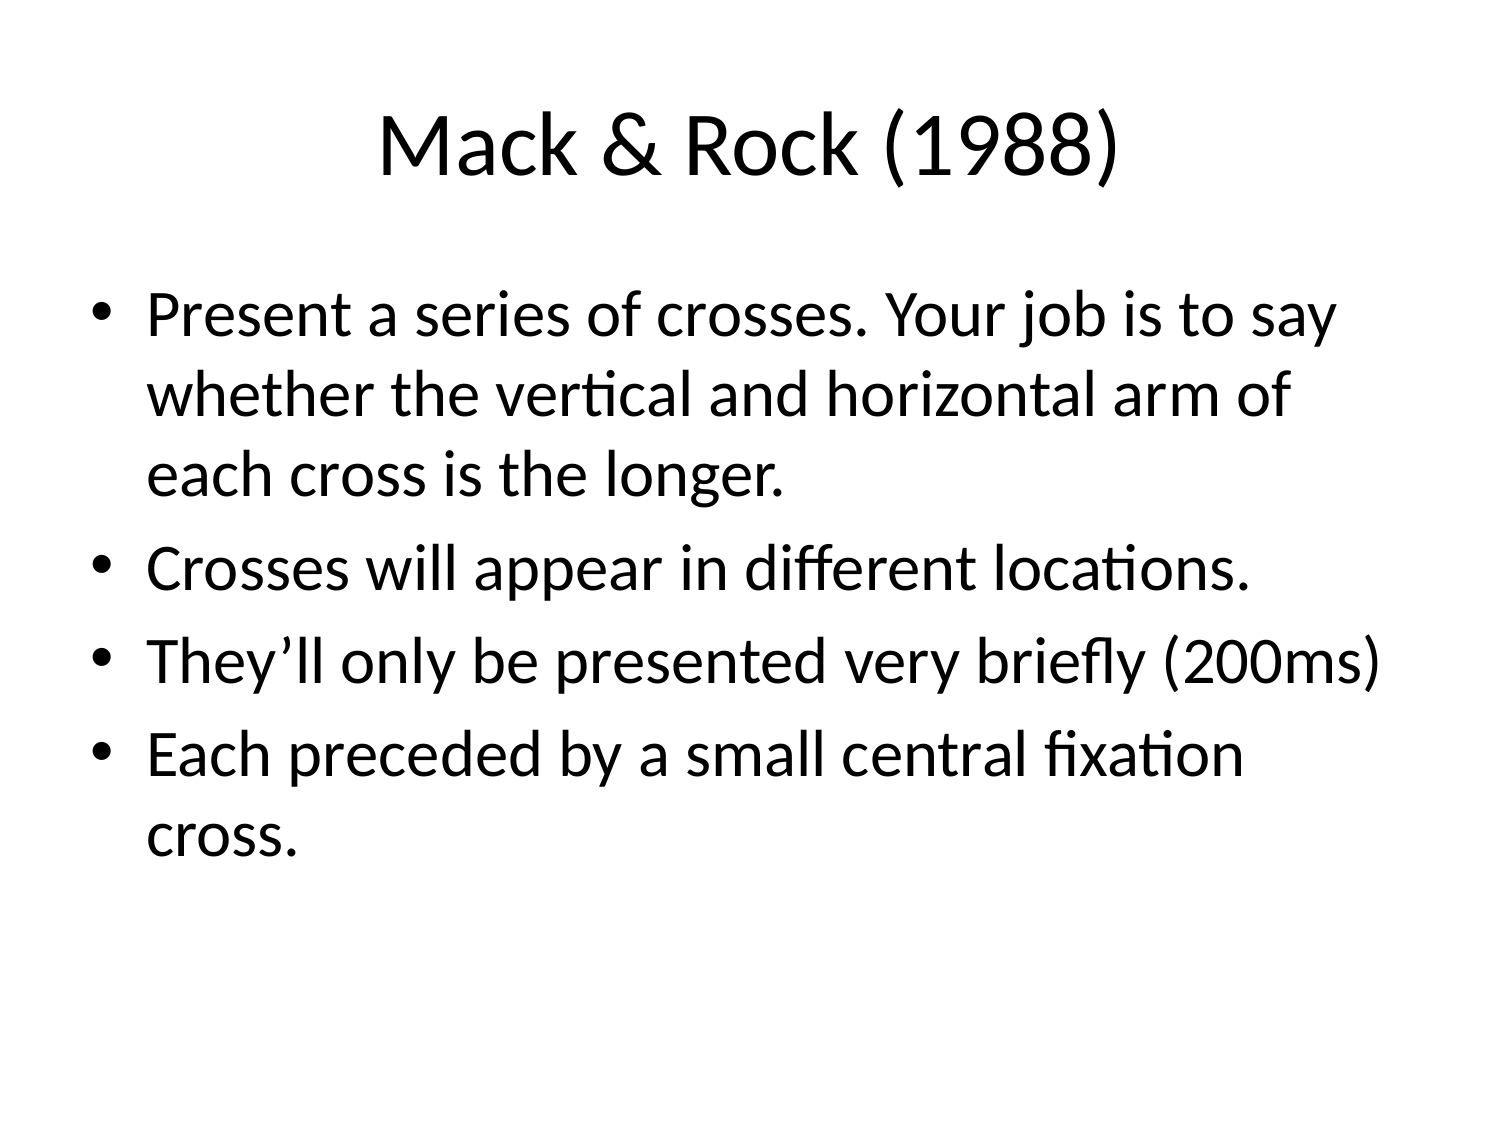

# Mack & Rock (1988)
Present a series of crosses. Your job is to say whether the vertical and horizontal arm of each cross is the longer.
Crosses will appear in different locations.
They’ll only be presented very briefly (200ms)
Each preceded by a small central fixation cross.